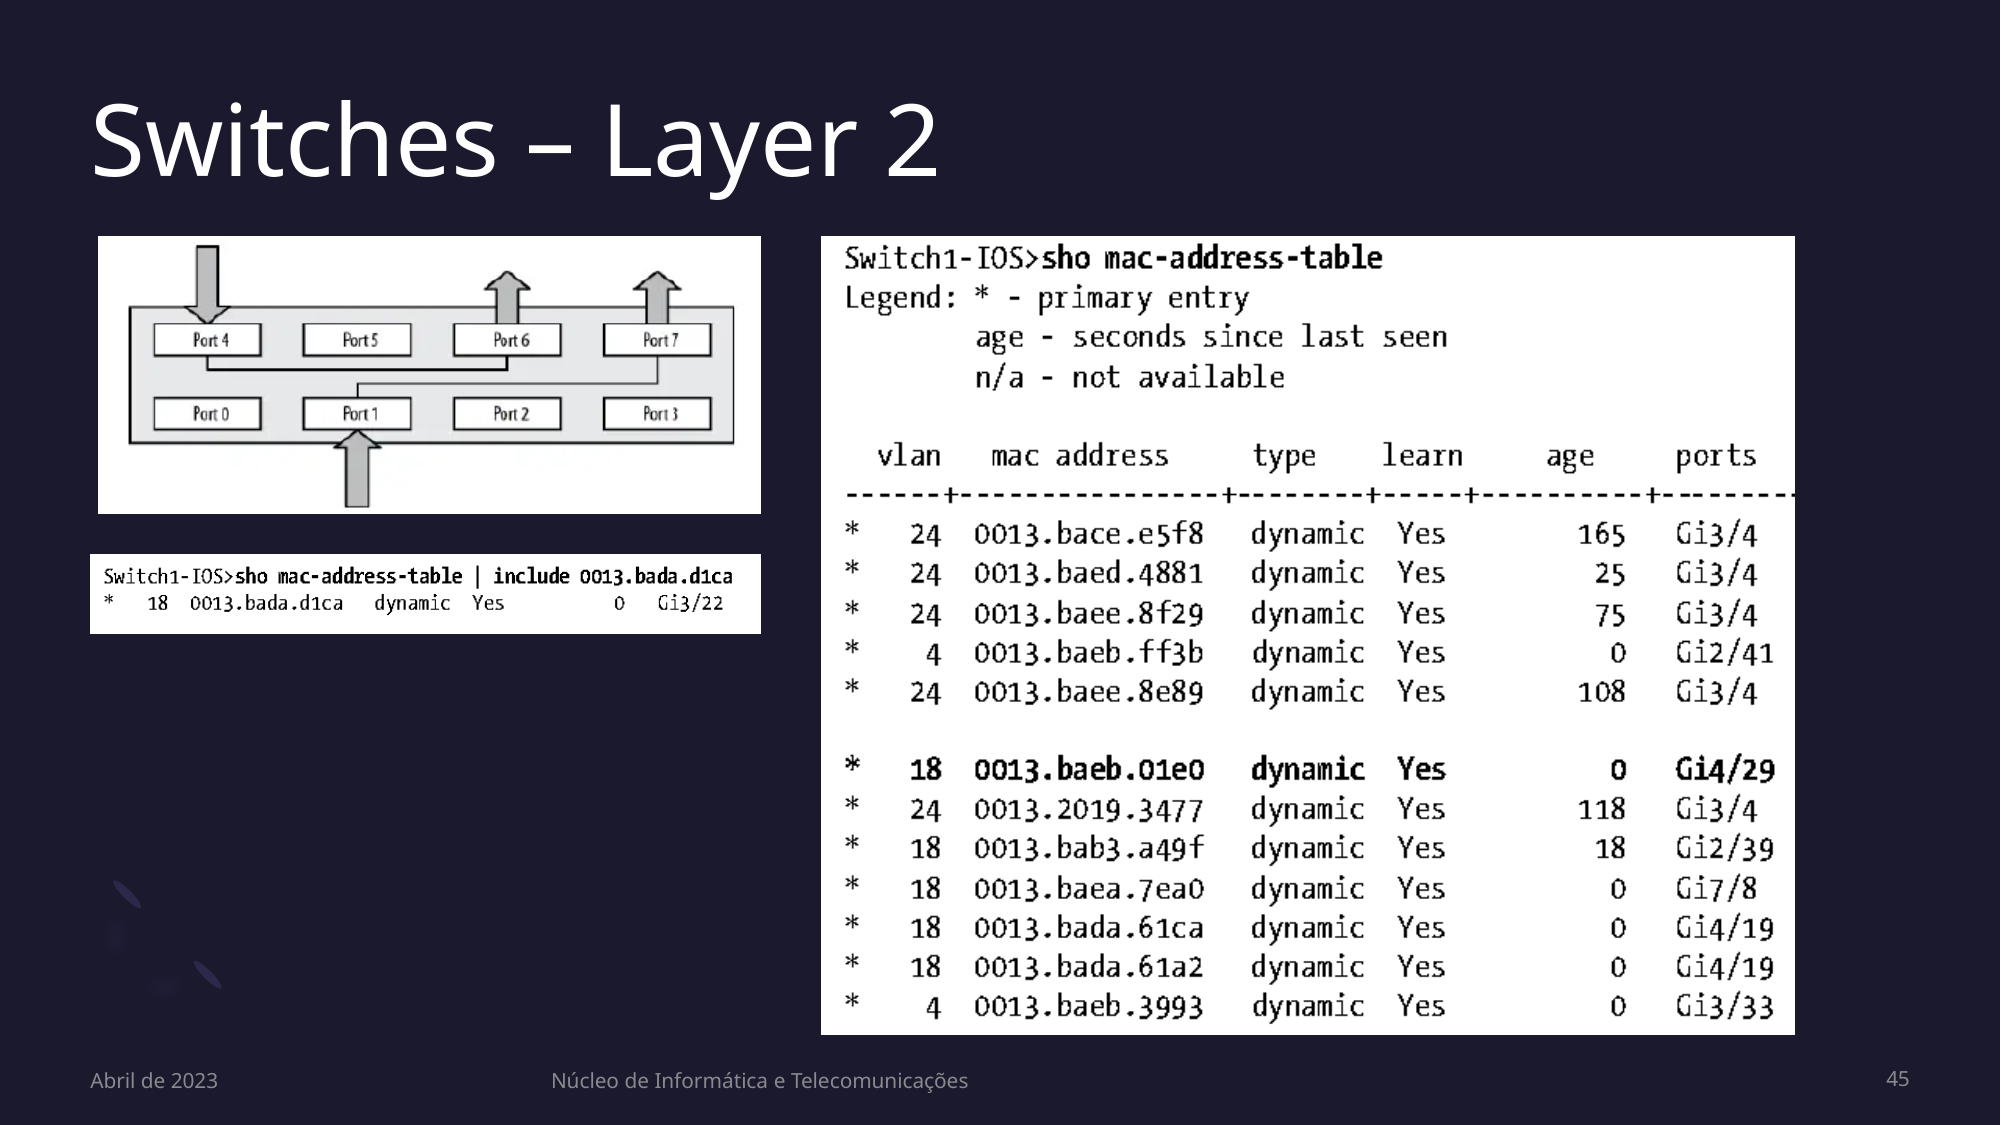

# Switches – Layer 2
Abril de 2023
Núcleo de Informática e Telecomunicações